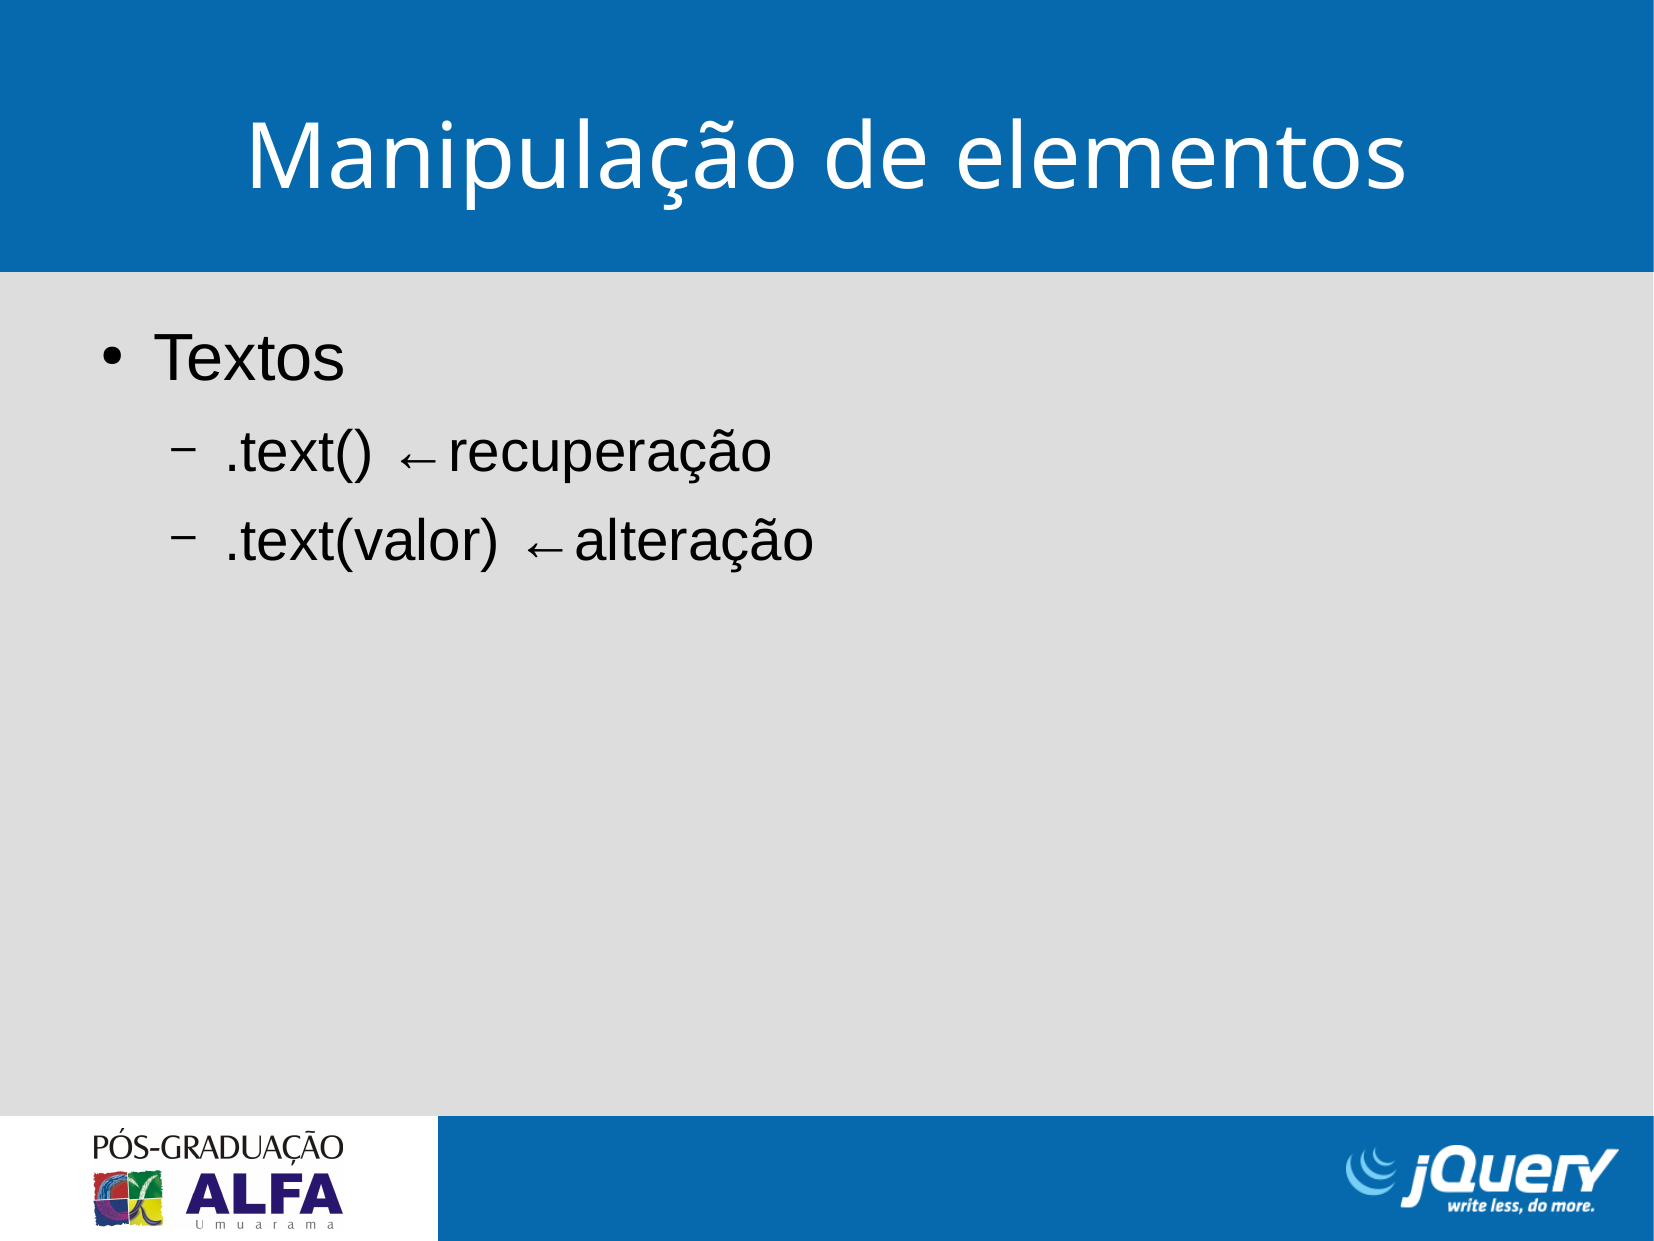

# Manipulação de elementos
Textos
.text() ←recuperação
.text(valor) ←alteração